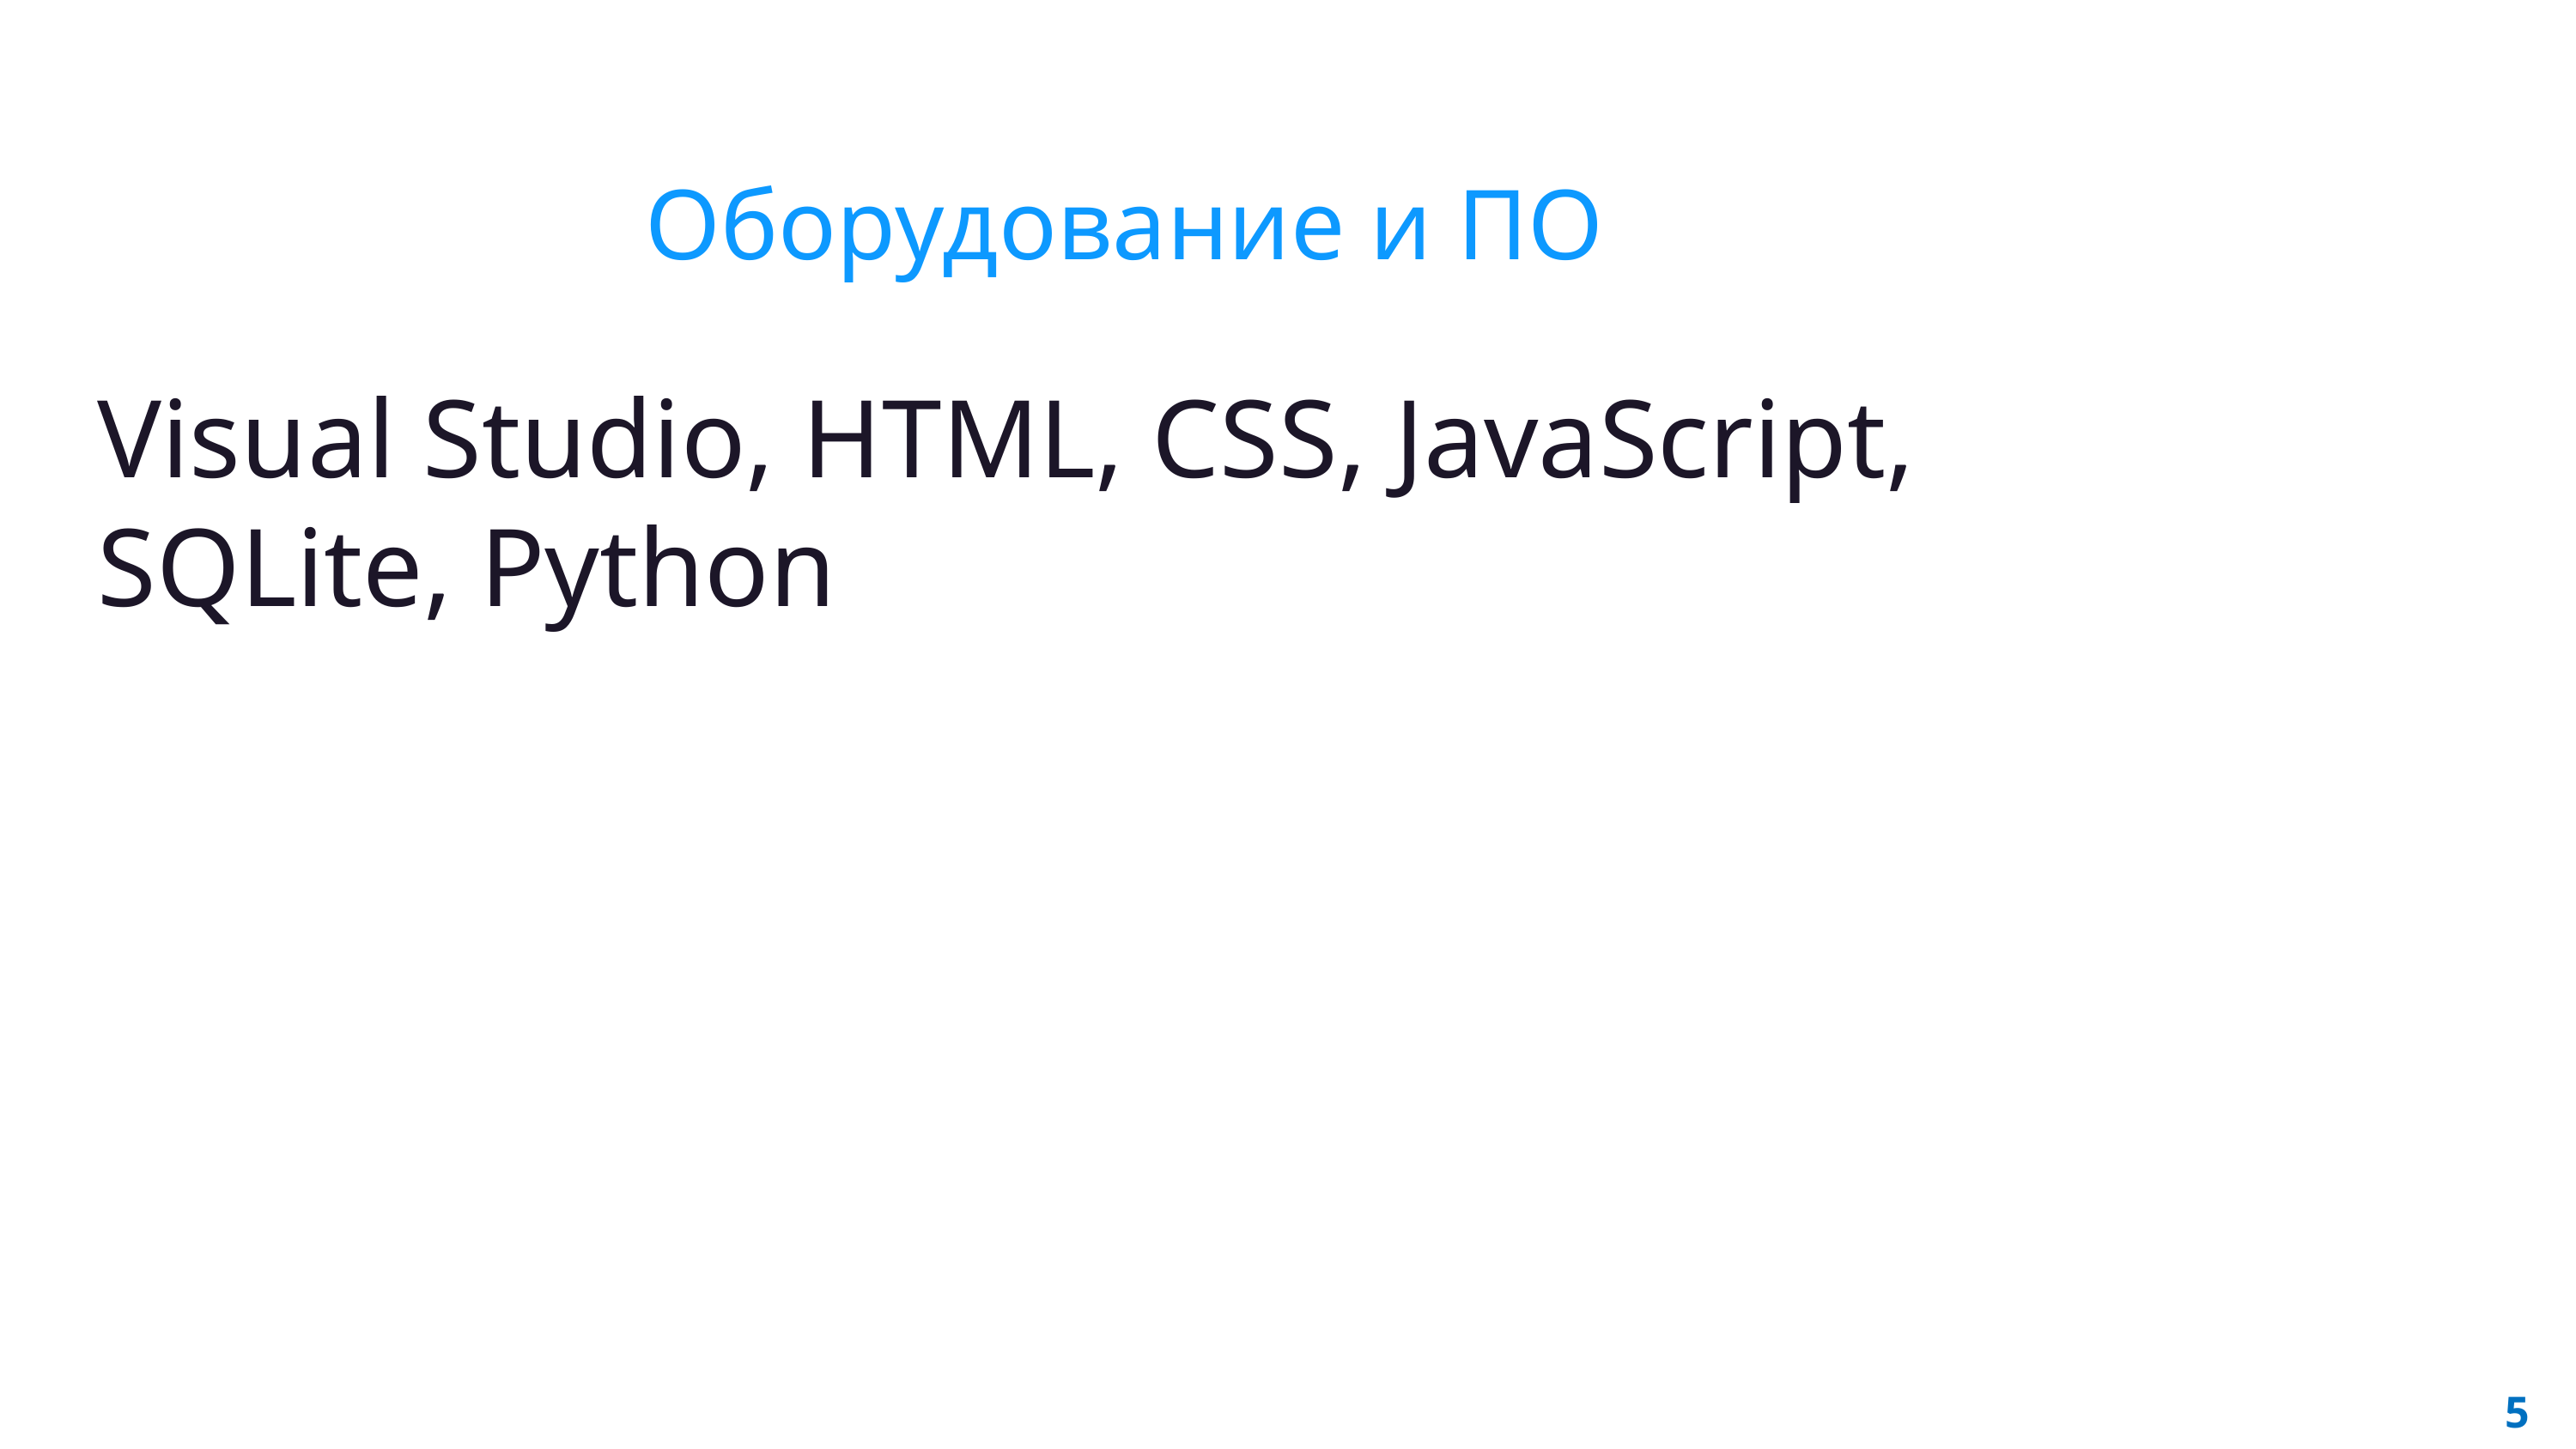

Оборудование и ПО
Visual Studio, HTML, CSS, JavaScript, SQLite, Python
5